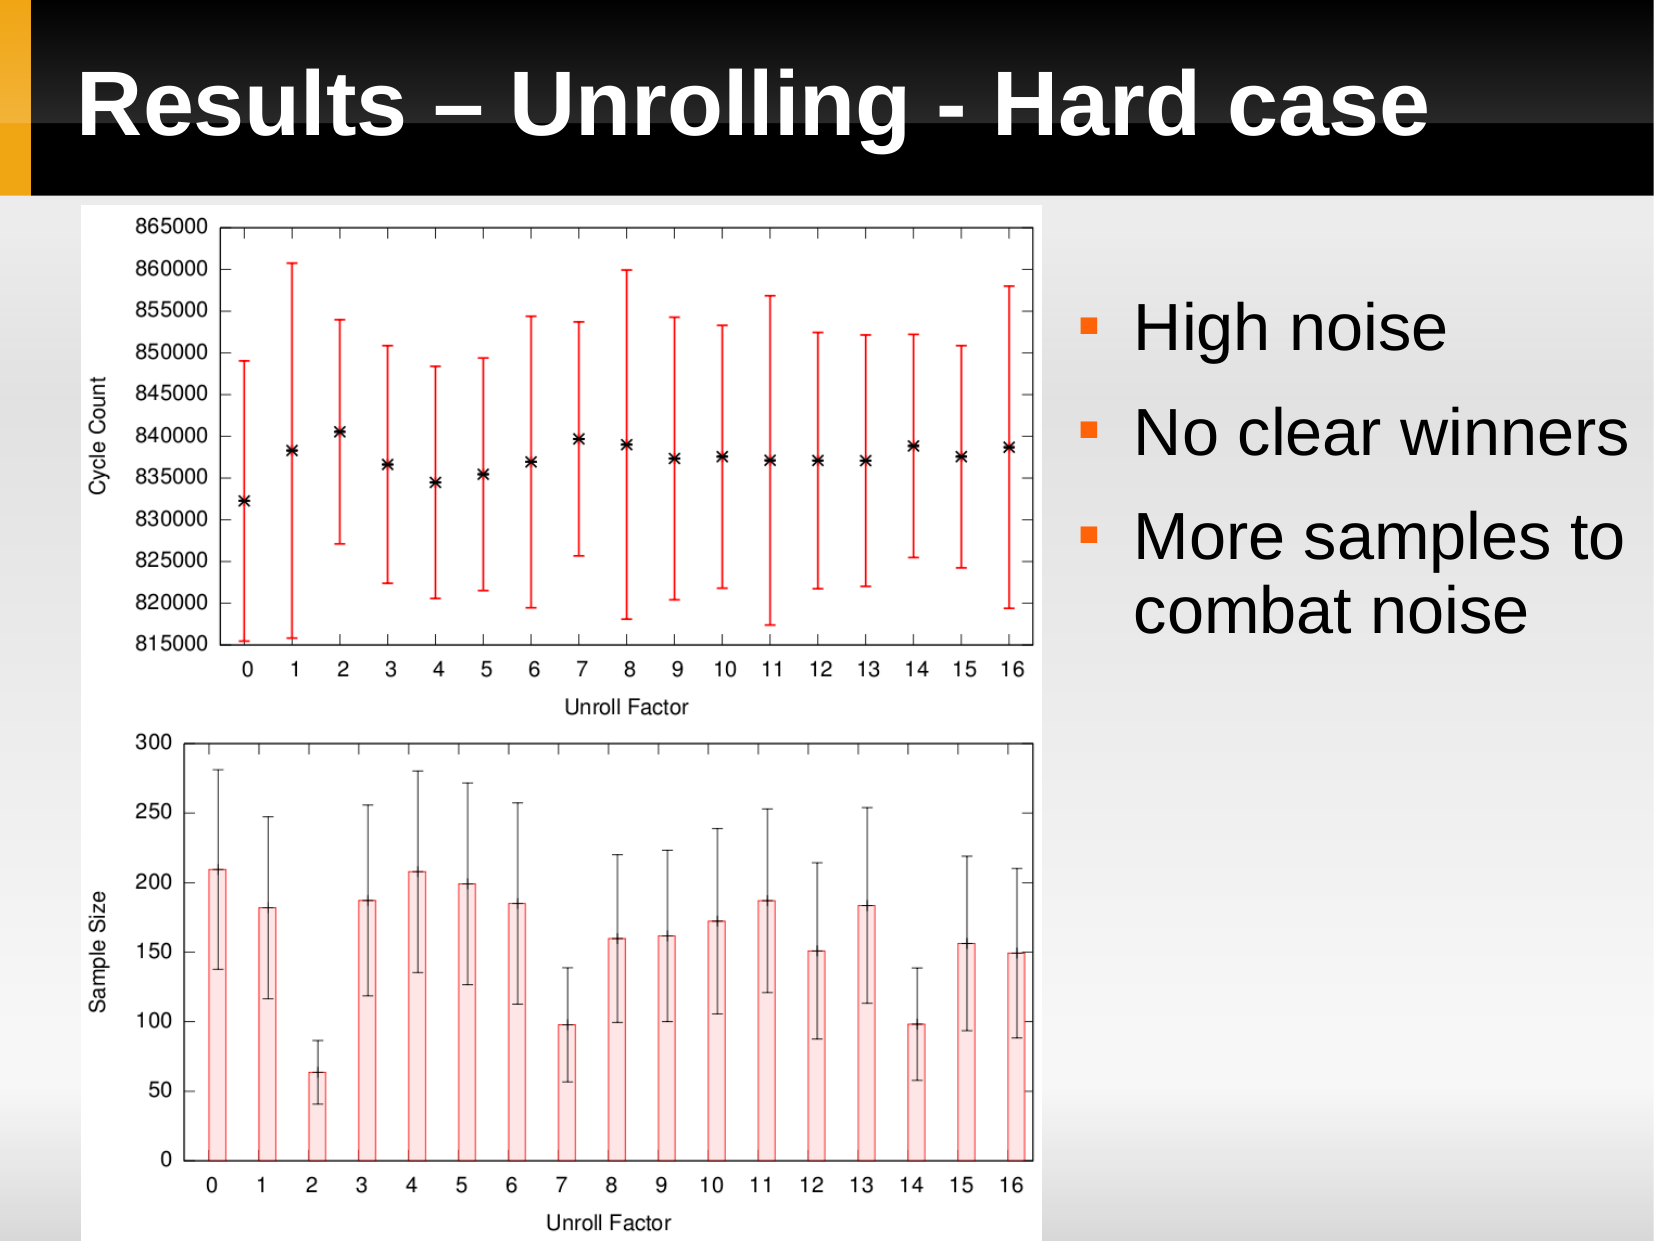

# Results – Unrolling - Hard case
High noise
No clear winners
More samples to combat noise